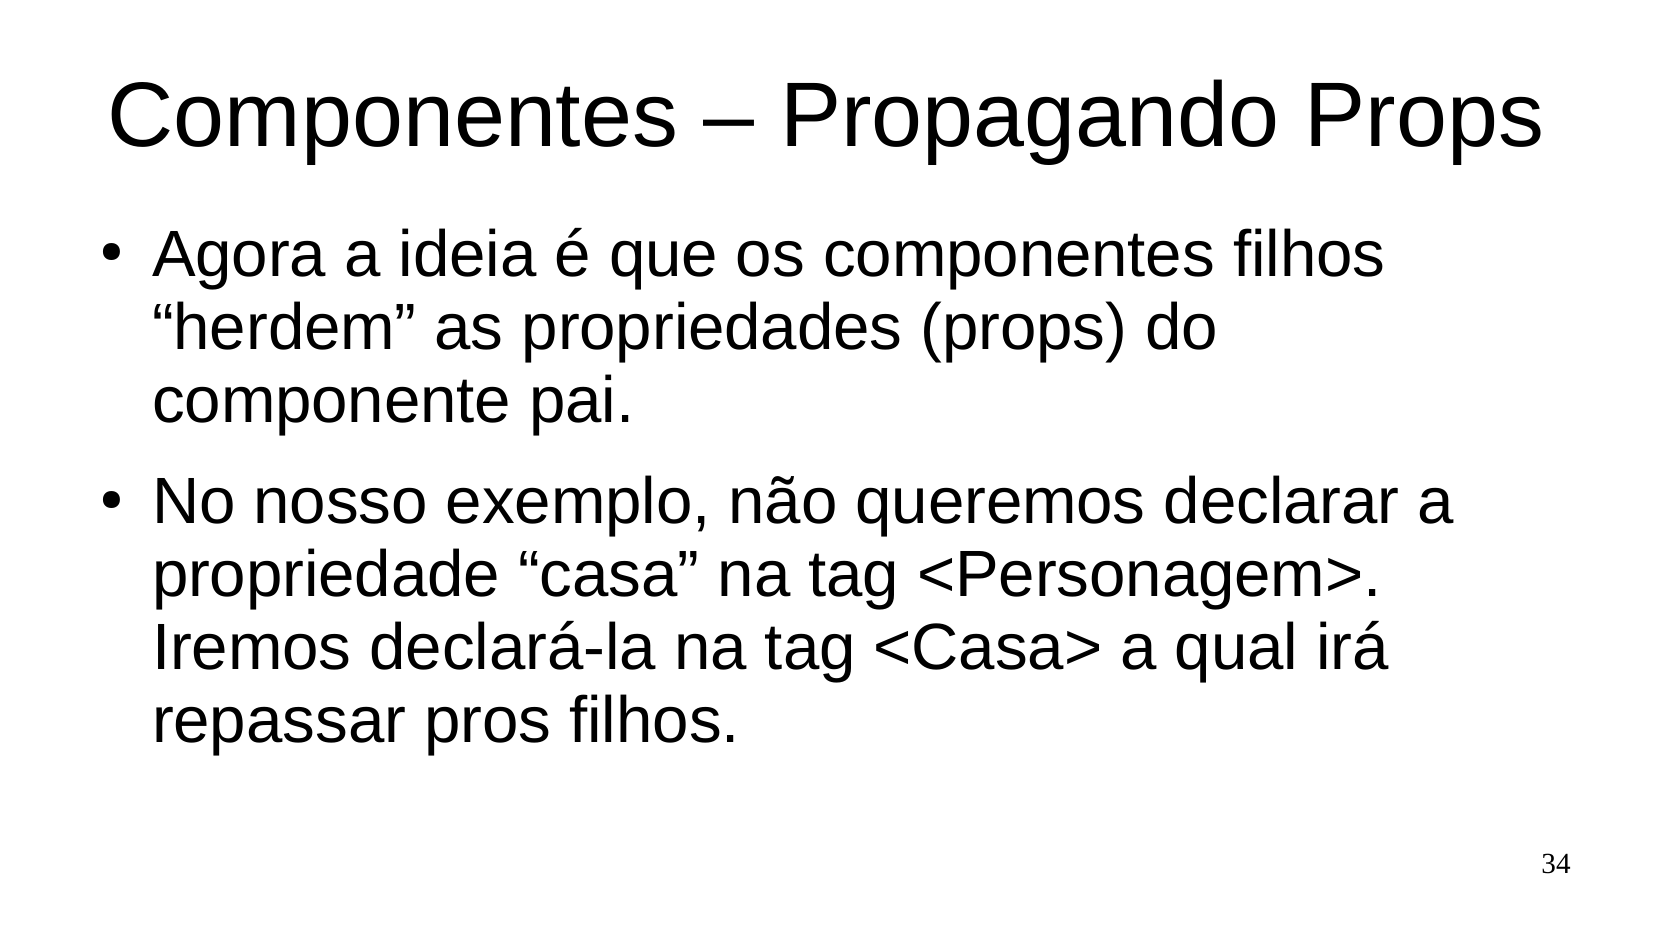

# Componentes – Propagando Props
Agora a ideia é que os componentes filhos “herdem” as propriedades (props) do componente pai.
No nosso exemplo, não queremos declarar a propriedade “casa” na tag <Personagem>. Iremos declará-la na tag <Casa> a qual irá repassar pros filhos.
34